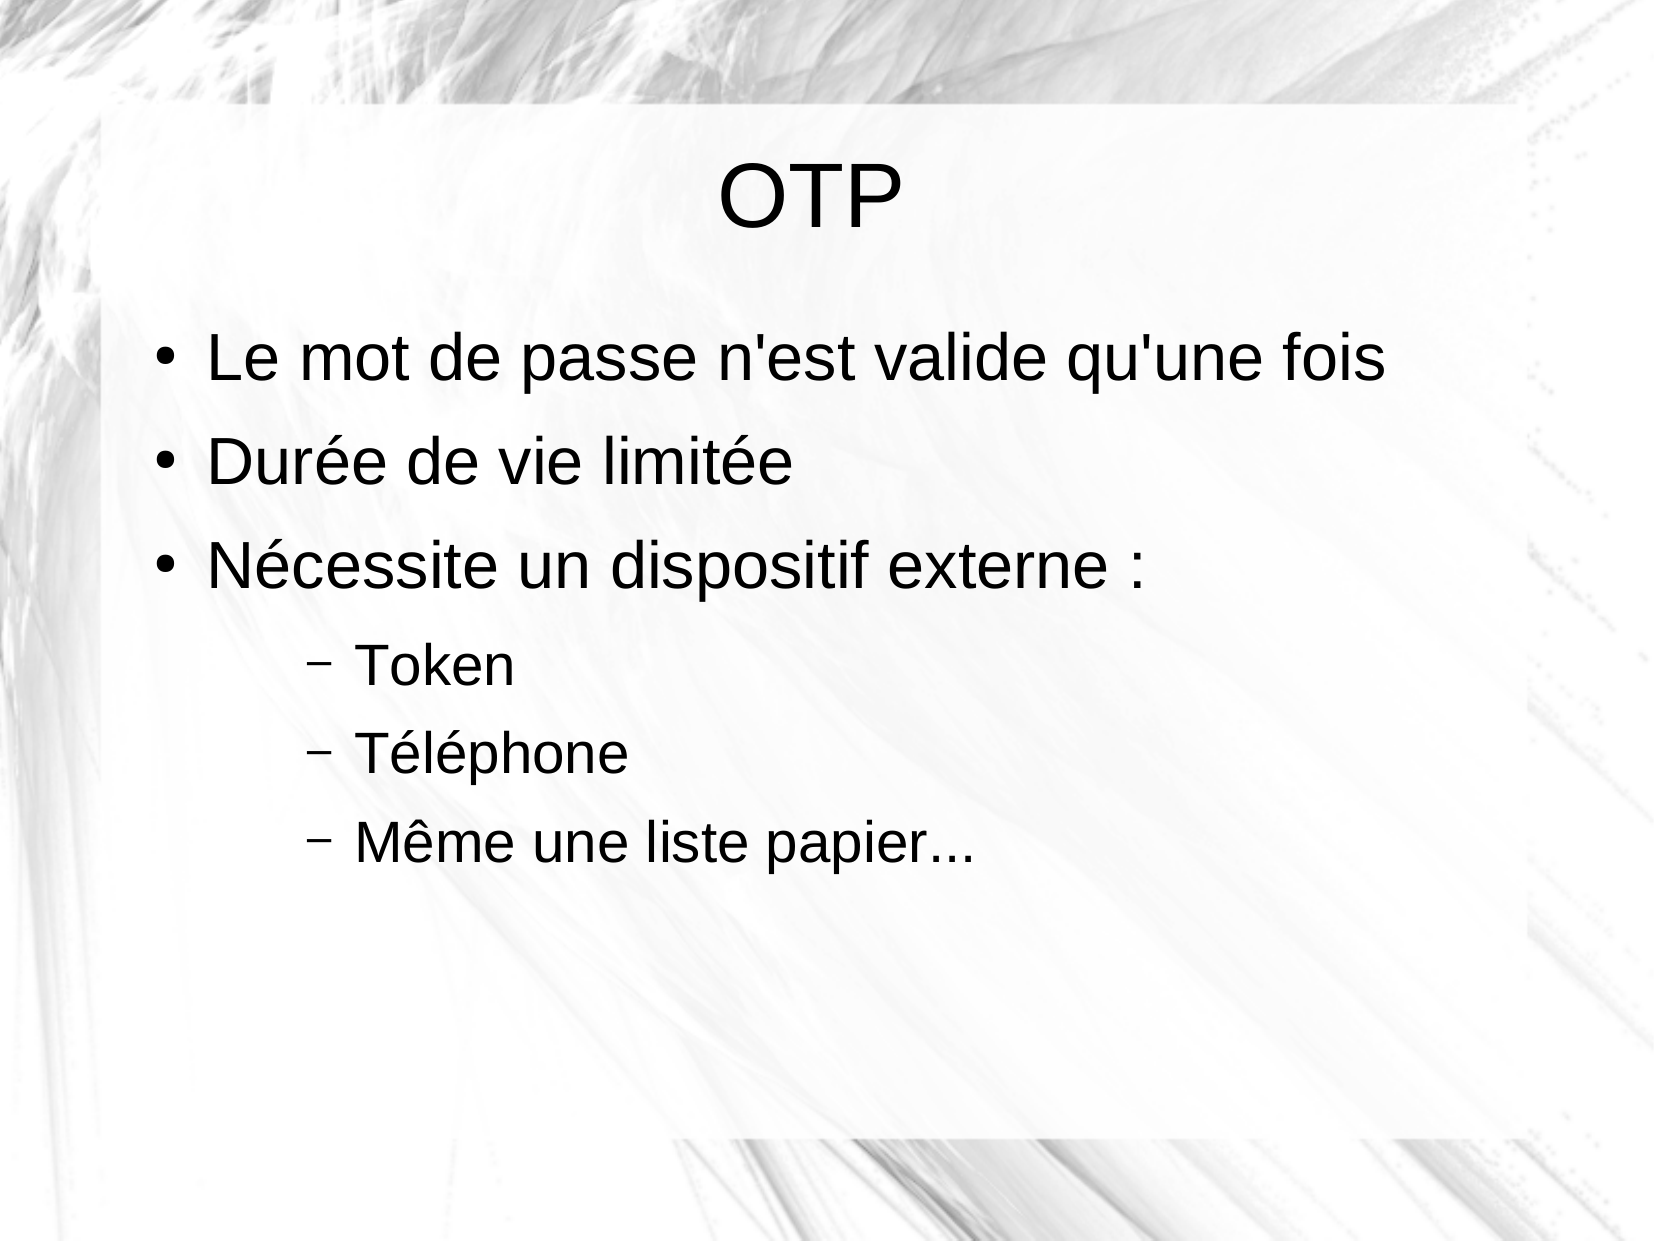

# OTP
Le mot de passe n'est valide qu'une fois
Durée de vie limitée
Nécessite un dispositif externe :
Token
Téléphone
Même une liste papier...